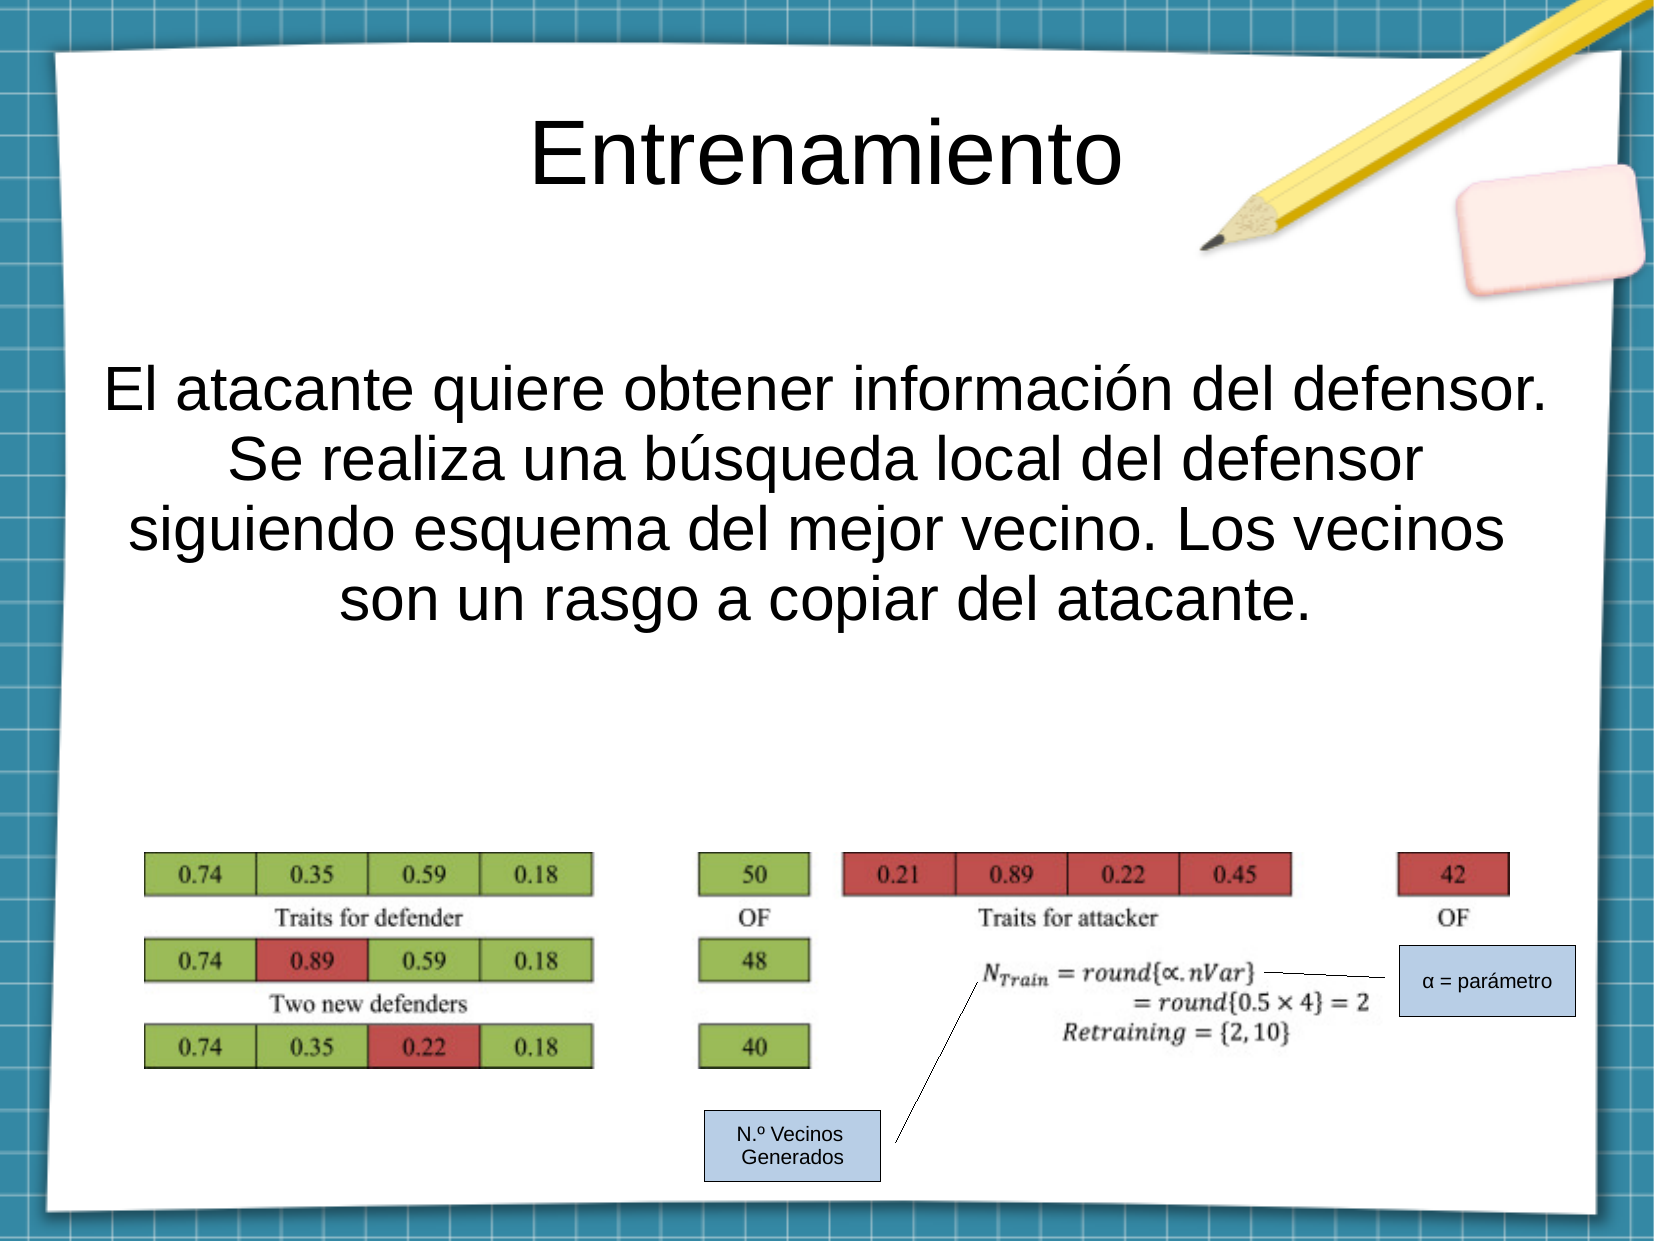

# Entrenamiento
El atacante quiere obtener información del defensor.
Se realiza una búsqueda local del defensor siguiendo esquema del mejor vecino. Los vecinos son un rasgo a copiar del atacante.
α = parámetro
N.º Vecinos
Generados